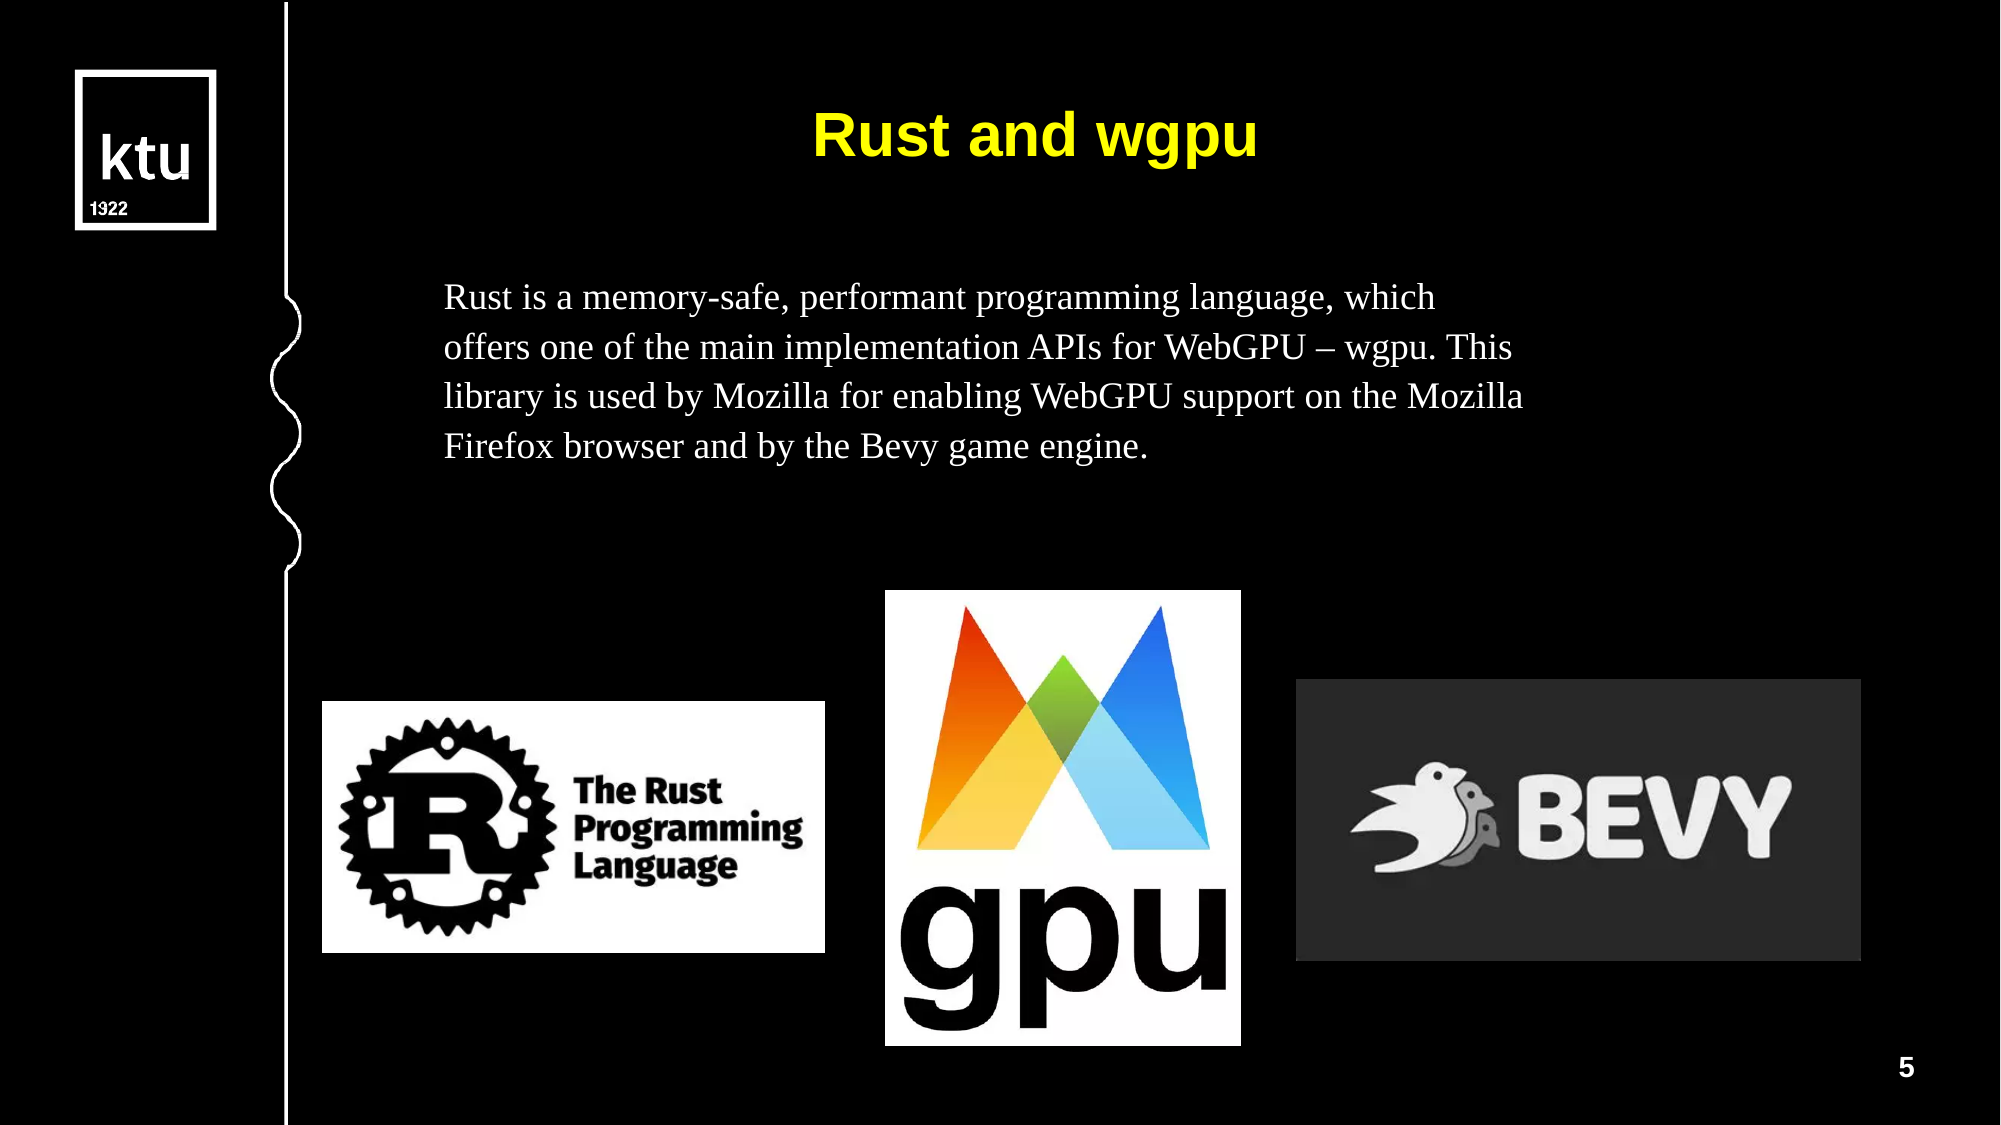

Rust and wgpu
# Rust is a memory-safe, performant programming language, which offers one of the main implementation APIs for WebGPU – wgpu. This library is used by Mozilla for enabling WebGPU support on the Mozilla Firefox browser and by the Bevy game engine.